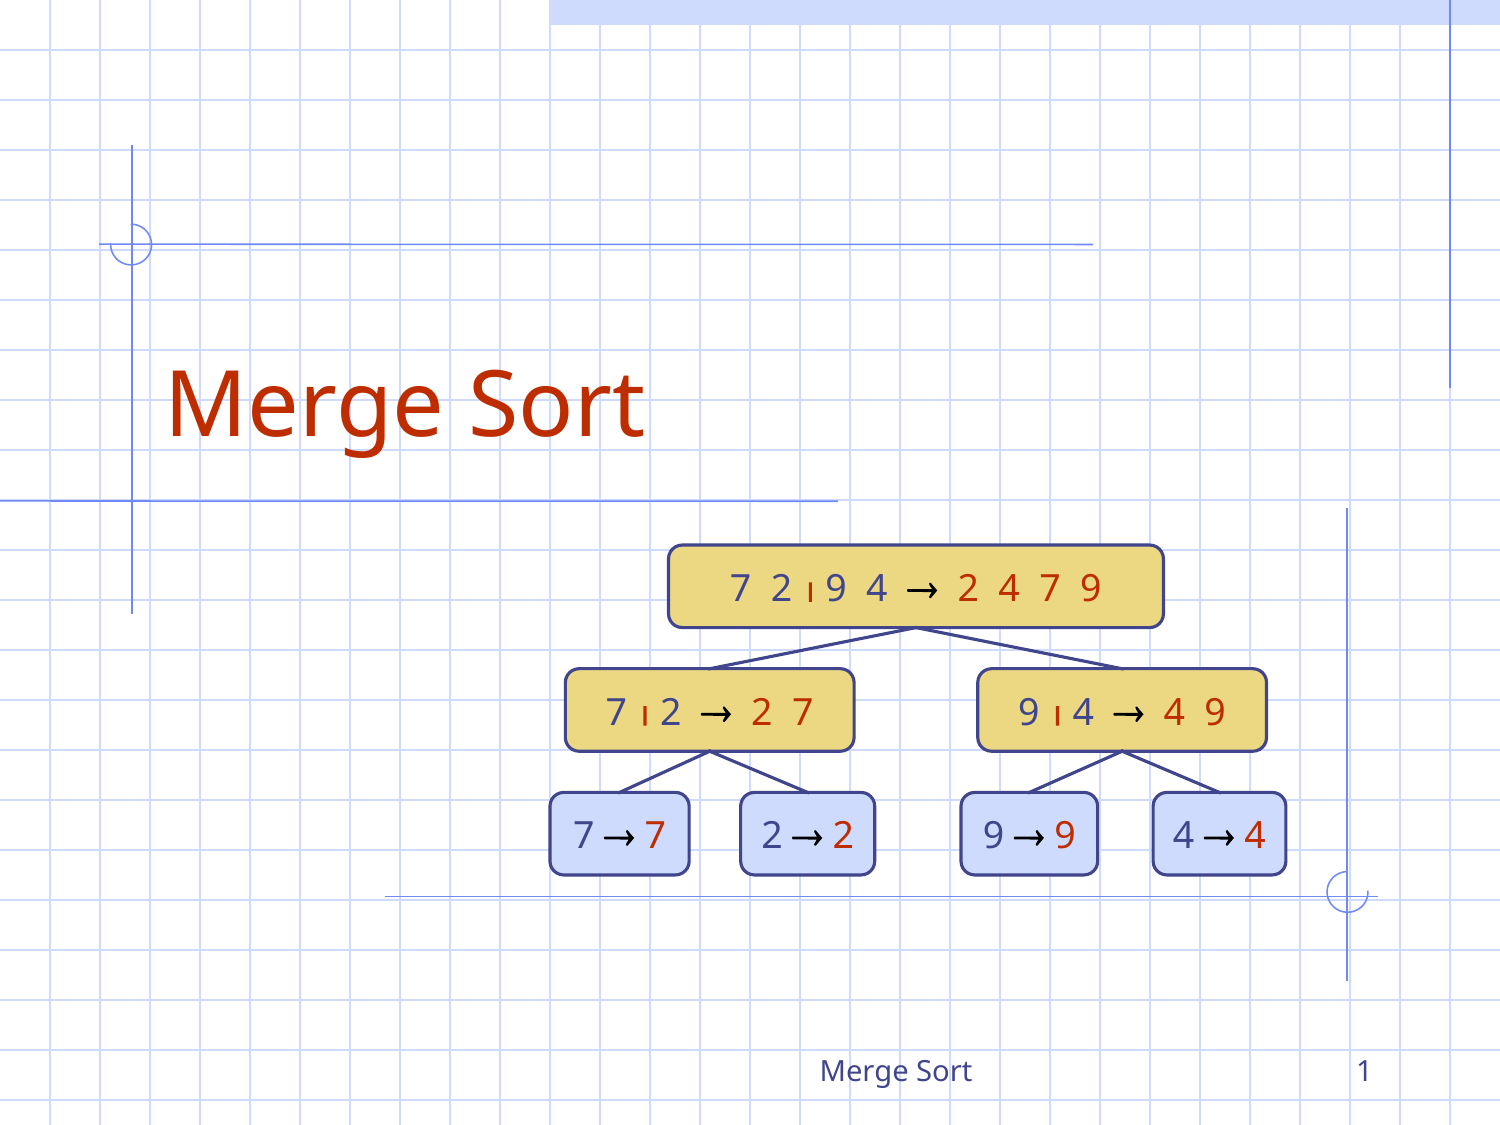

# Merge Sort
7 2  9 4  2 4 7 9
7  2  2 7
9  4  4 9
7  7
2  2
9  9
4  4
Merge Sort
1